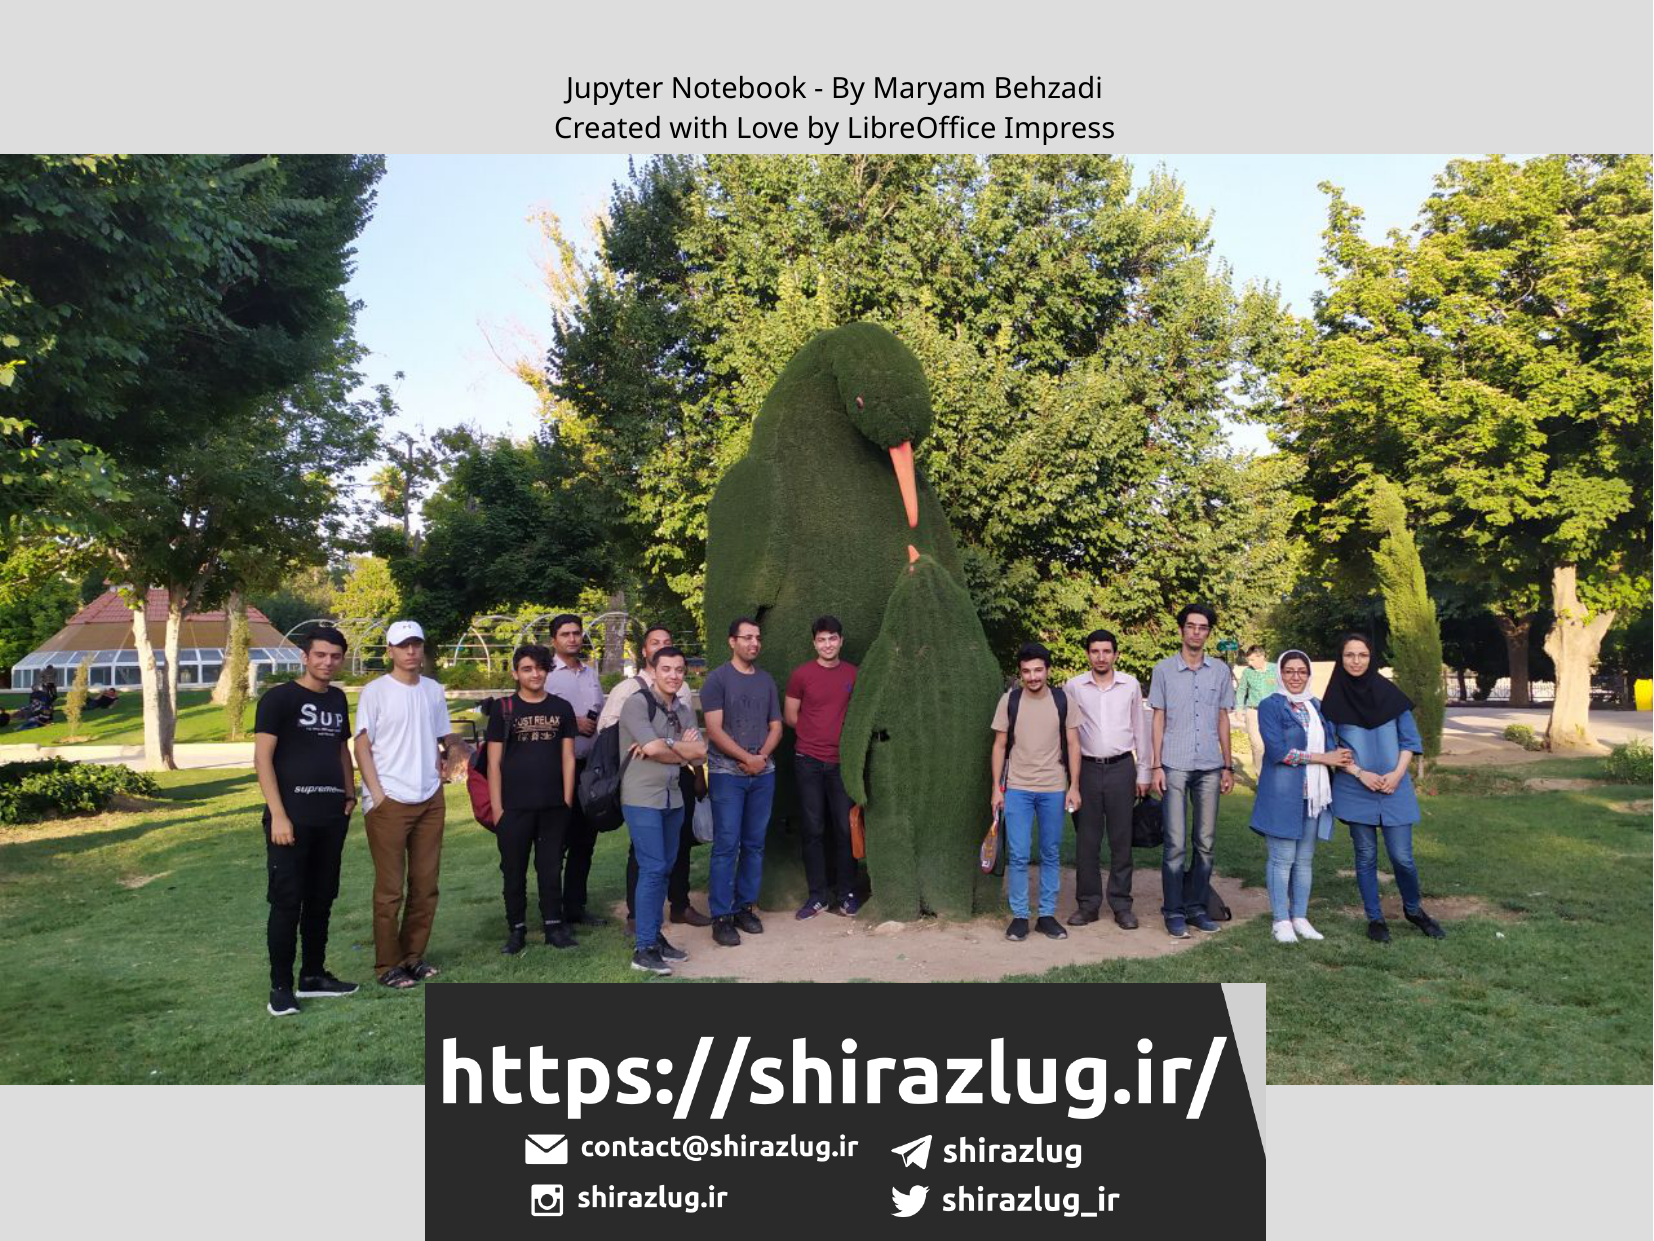

Jupyter Notebook - By Maryam Behzadi
Created with Love by LibreOffice Impress